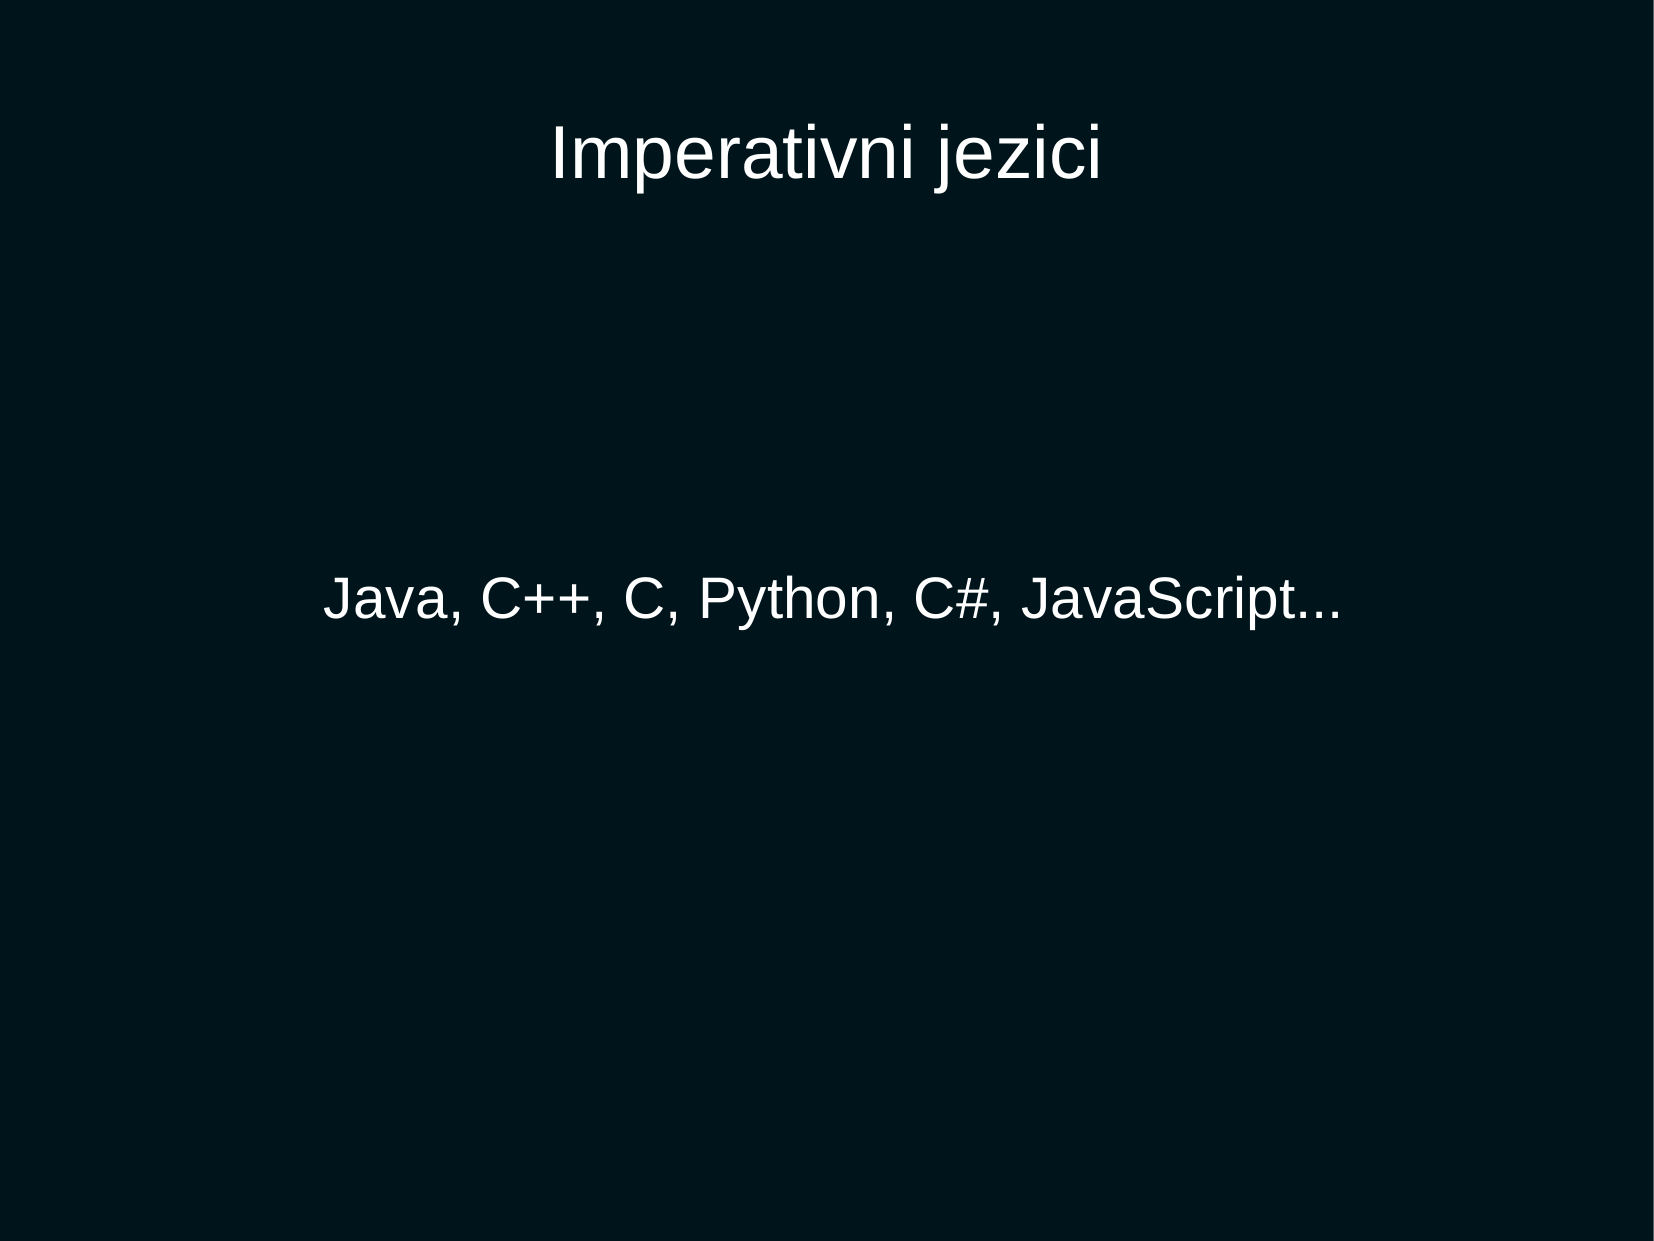

# Imperativni jezici
 Java, C++, C, Python, C#, JavaScript...